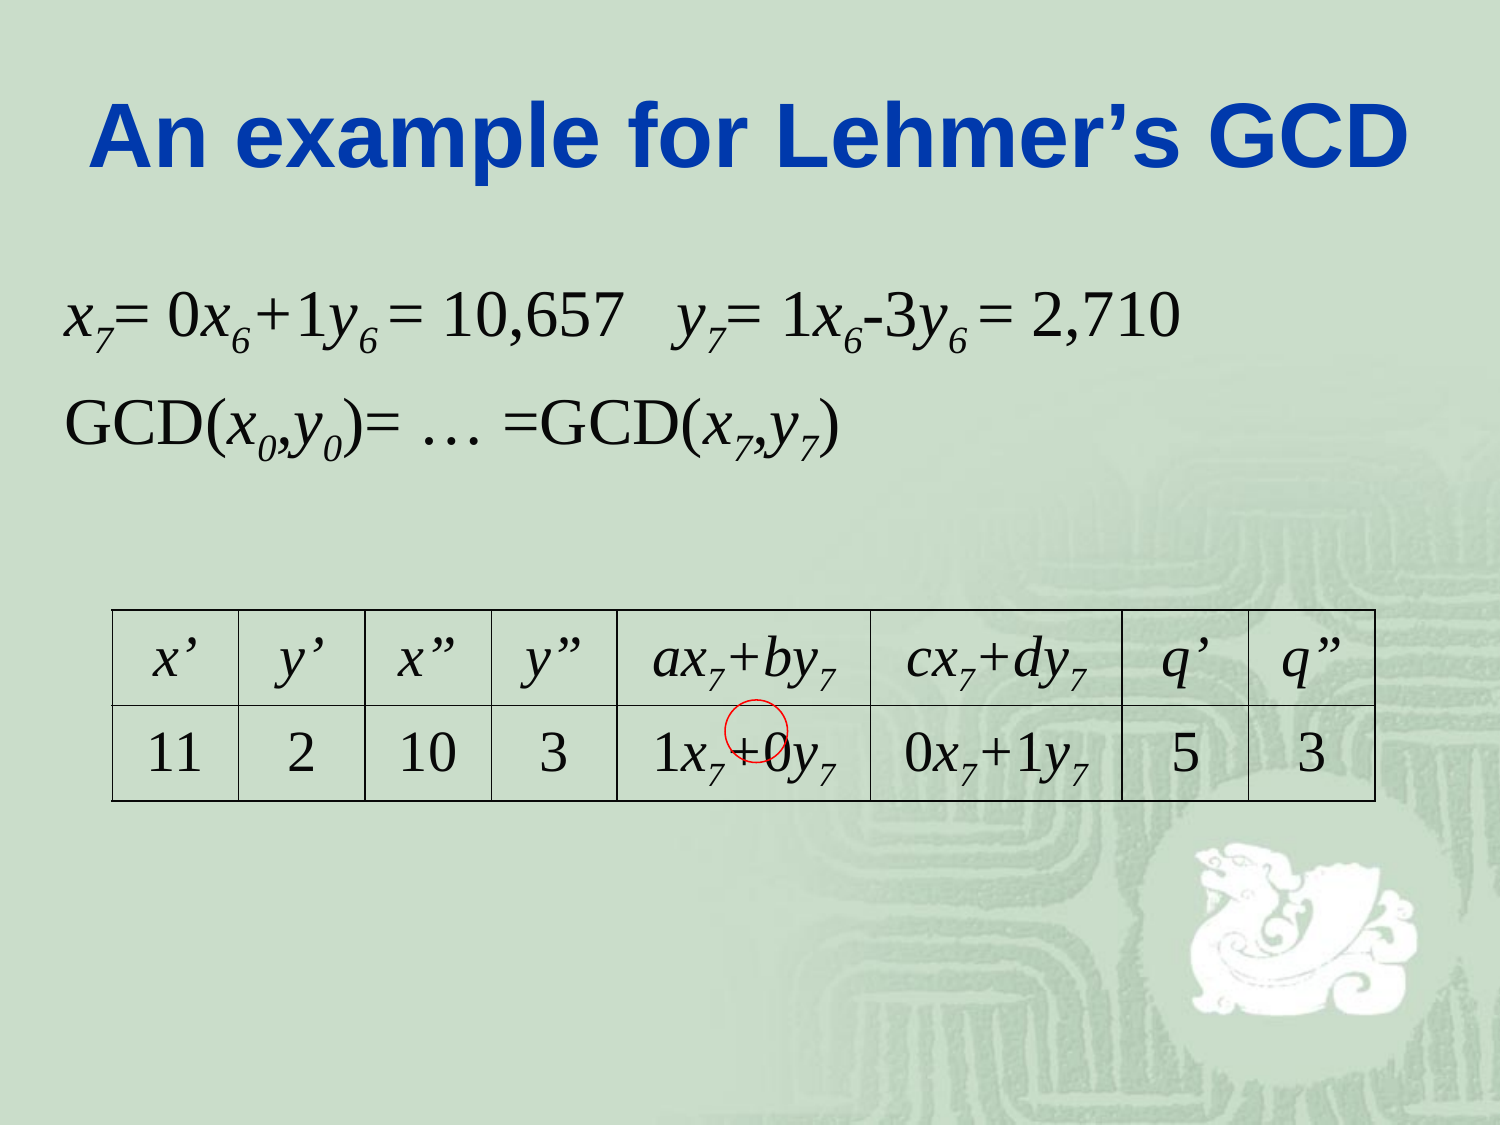

# An example for Lehmer’s GCD
x7= 0x6+1y6 = 10,657 y7= 1x6-3y6 = 2,710
GCD(x0,y0)= … =GCD(x7,y7)
| x’ | y’ | x” | y” | ax7+by7 | cx7+dy7 | q’ | q” |
| --- | --- | --- | --- | --- | --- | --- | --- |
| 11 | 2 | 10 | 3 | 1x7+0y7 | 0x7+1y7 | 5 | 3 |